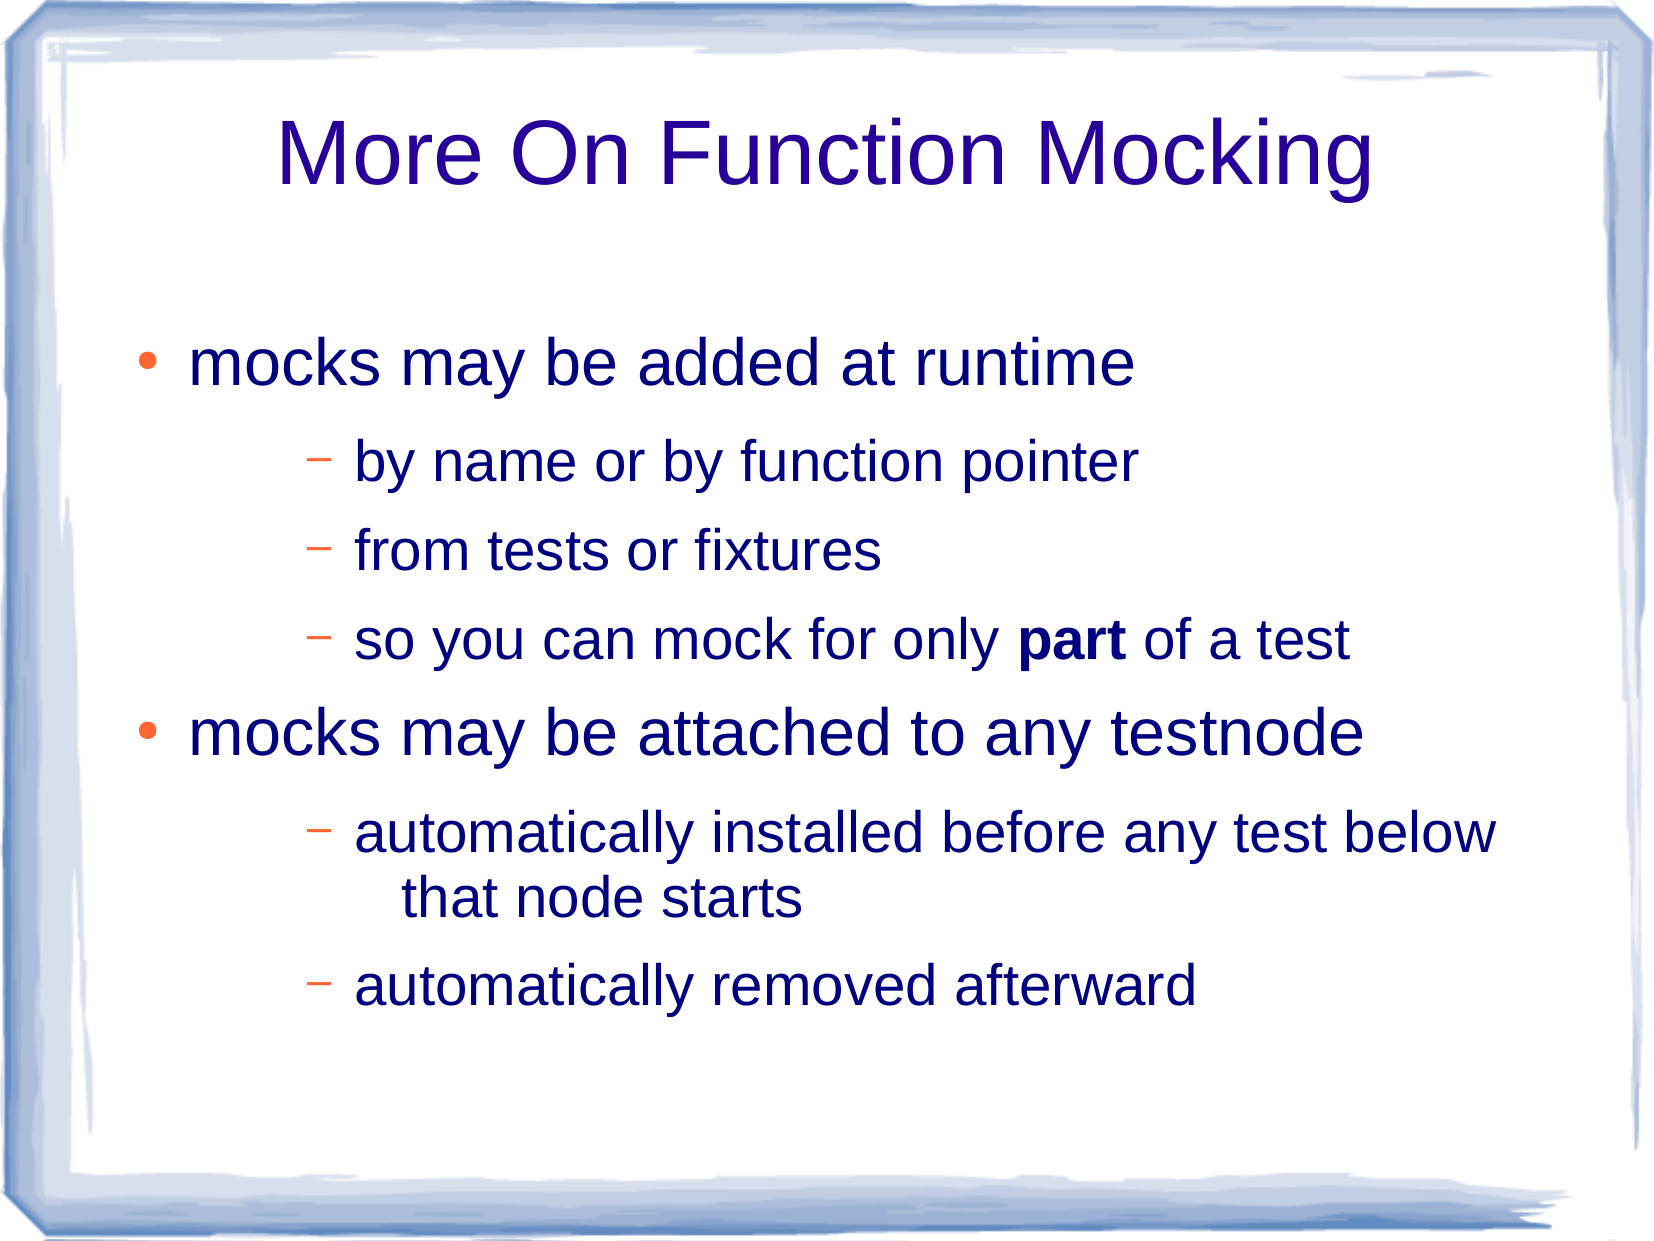

# More On Function Mocking
mocks may be added at runtime
by name or by function pointer
from tests or fixtures
so you can mock for only part of a test
mocks may be attached to any testnode
automatically installed before any test below that node starts
automatically removed afterward